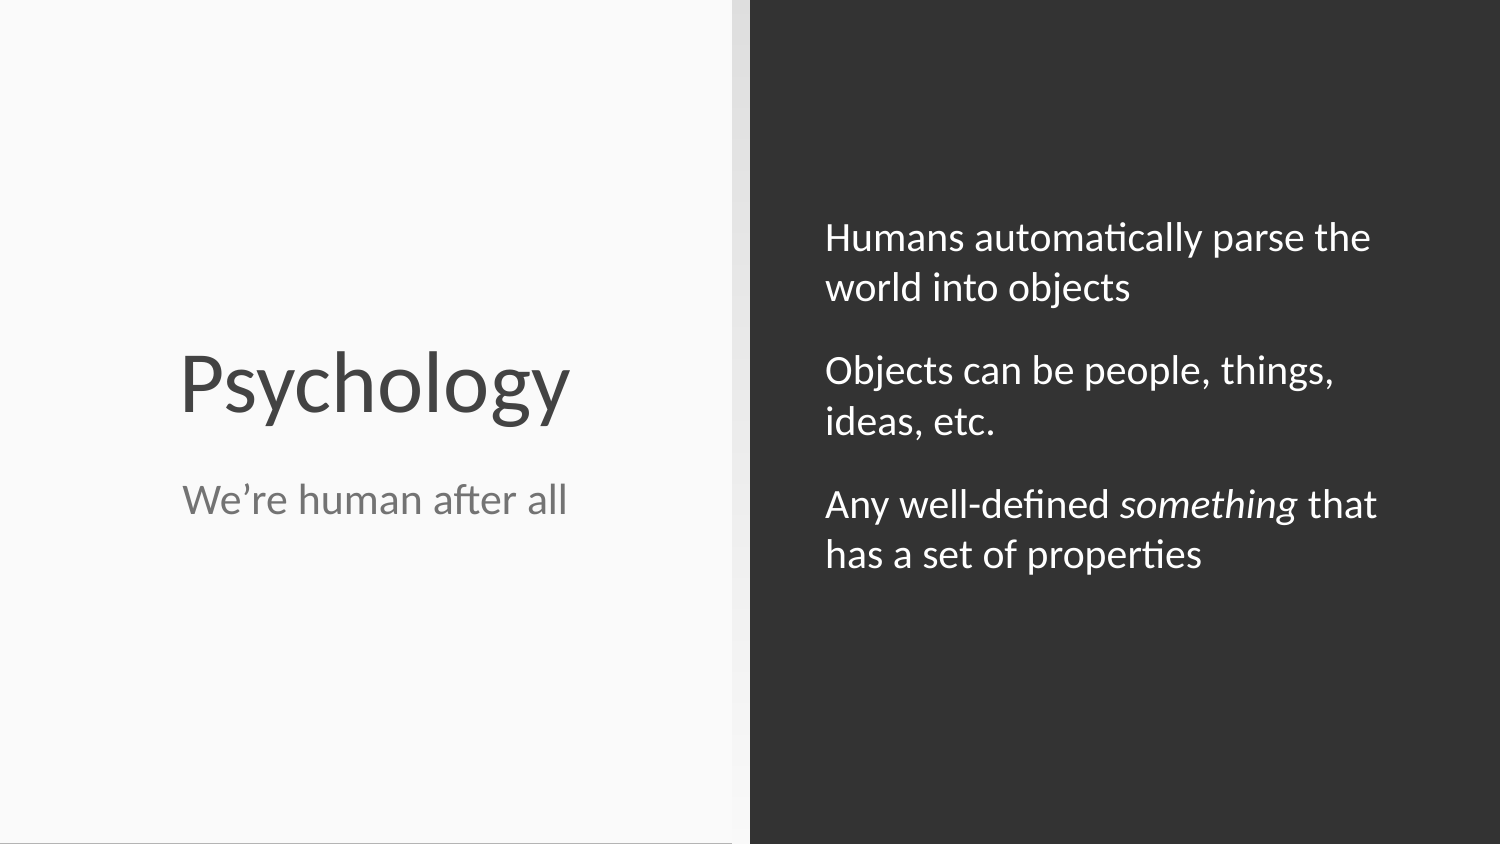

Humans automatically parse the world into objects
Objects can be people, things, ideas, etc.
Any well-defined something that has a set of properties
# Psychology
We’re human after all